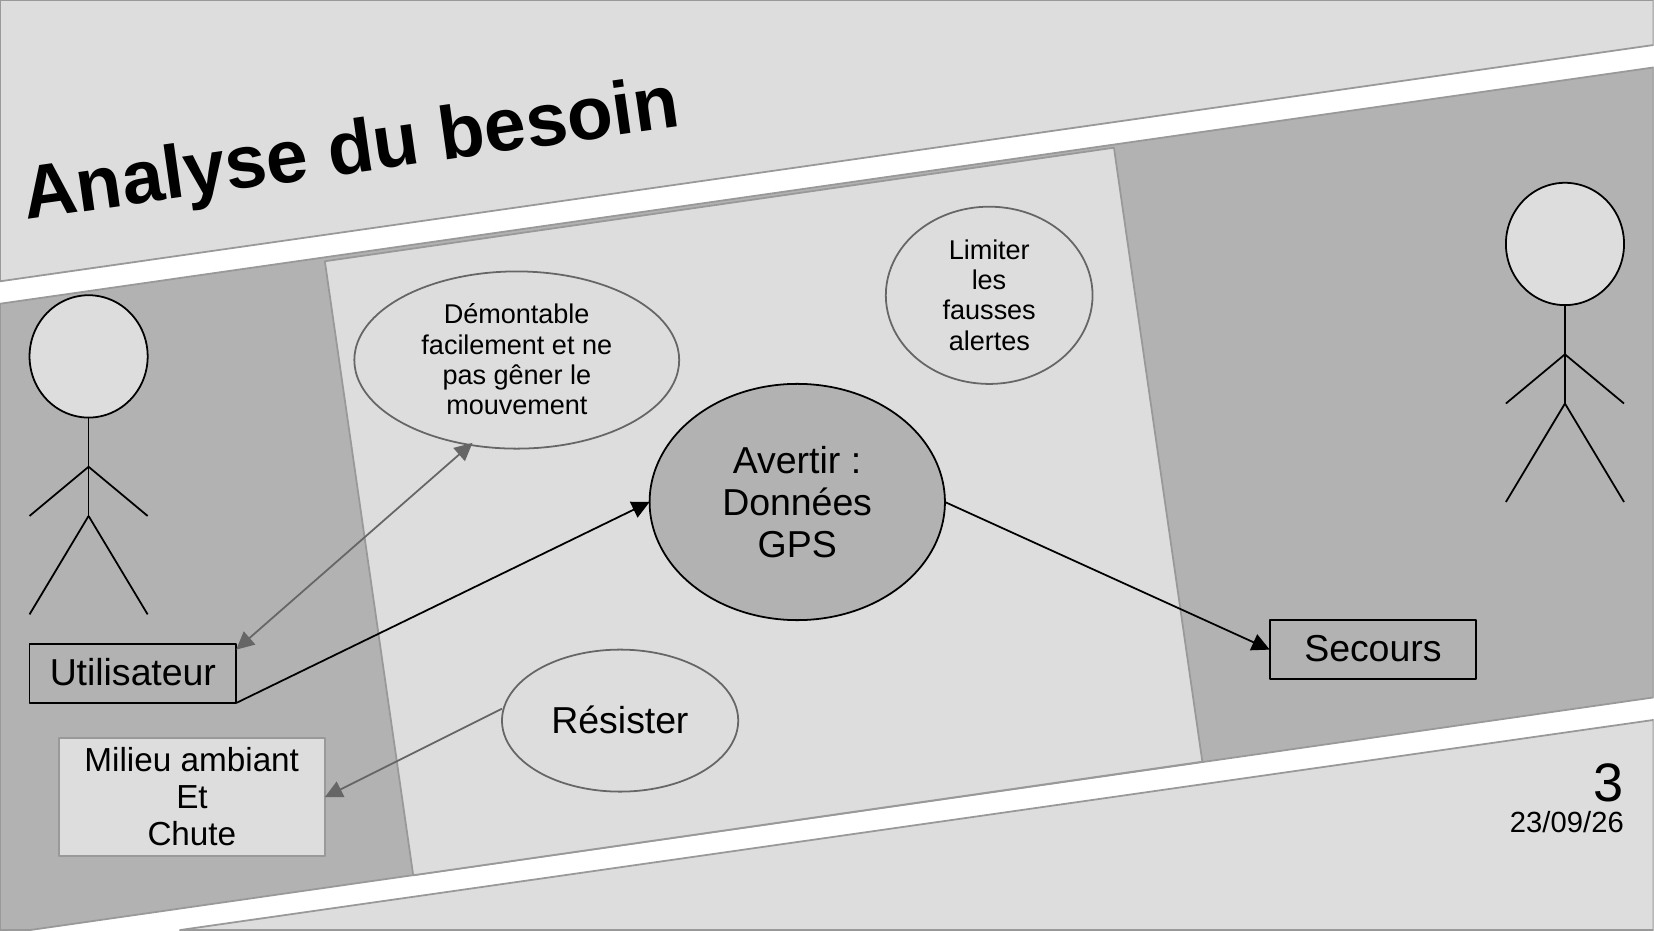

# Analyse du besoin
Limiter les fausses alertes
Démontable facilement et ne pas gêner le mouvement
Avertir :
Données GPS
Secours
Utilisateur
Résister
Milieu ambiant Et
Chute
3